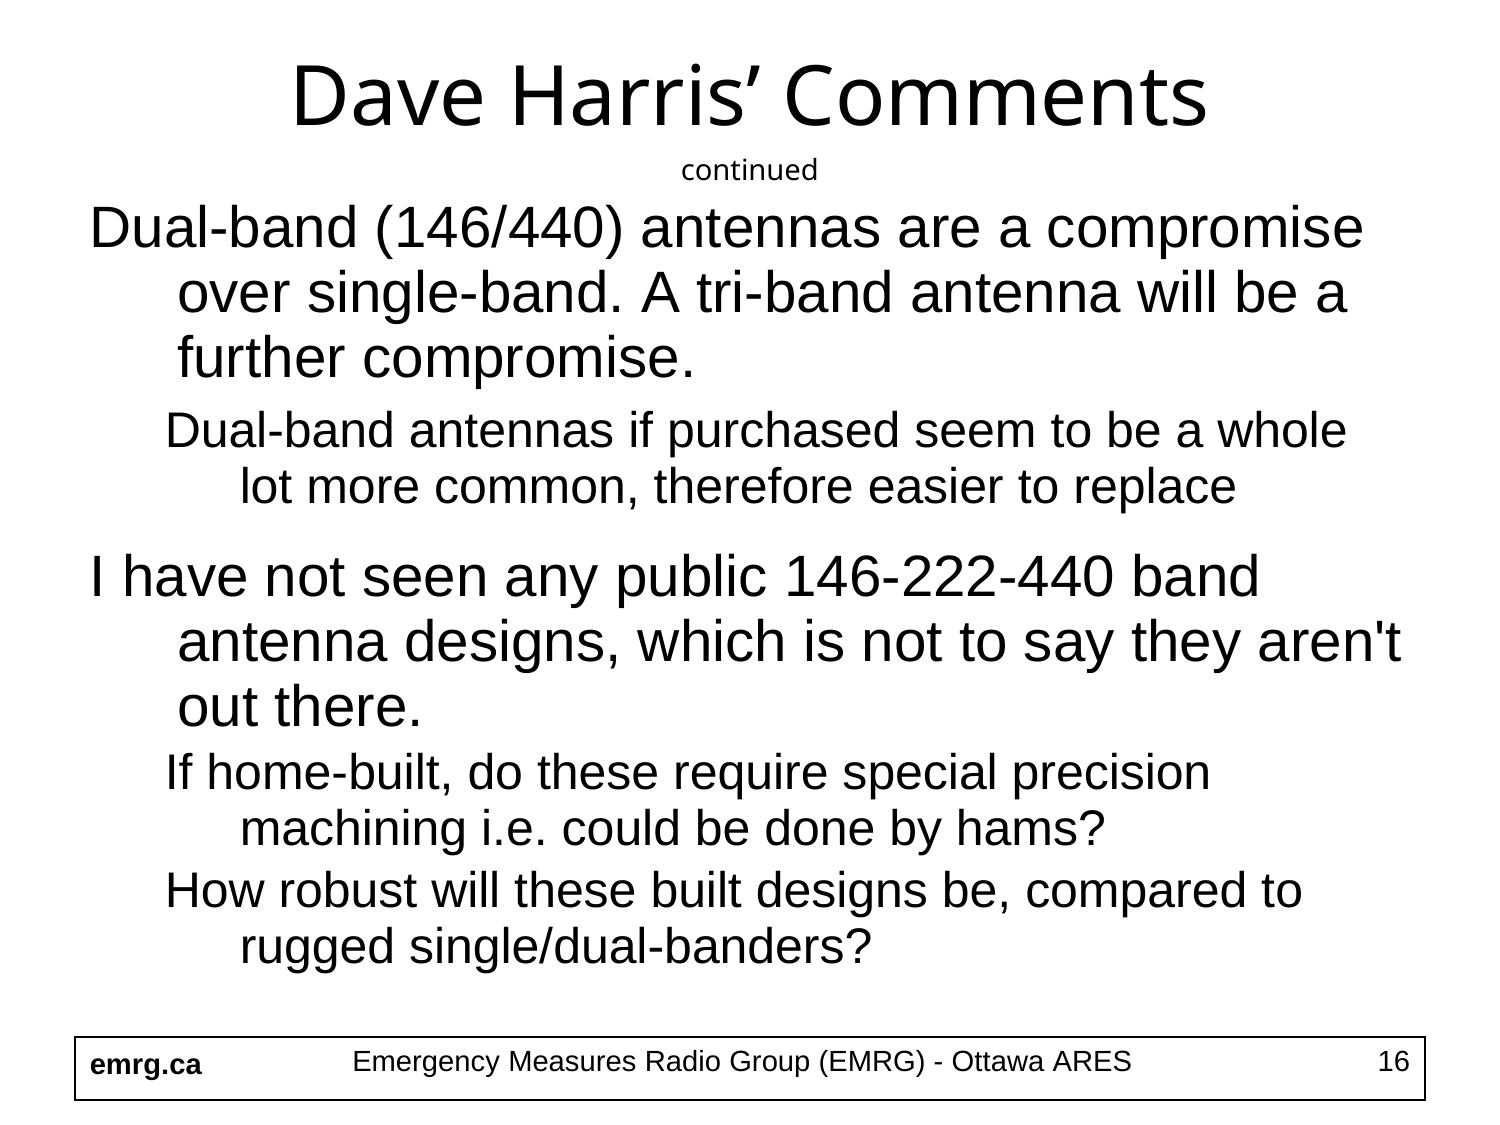

Dave Harris’ Comments
continued
# Dual-band (146/440) antennas are a compromise over single-band. A tri-band antenna will be a further compromise.
Dual-band antennas if purchased seem to be a whole lot more common, therefore easier to replace
I have not seen any public 146-222-440 band antenna designs, which is not to say they aren't out there.
If home-built, do these require special precision machining i.e. could be done by hams?
How robust will these built designs be, compared to rugged single/dual-banders?
Emergency Measures Radio Group (EMRG) - Ottawa ARES
16